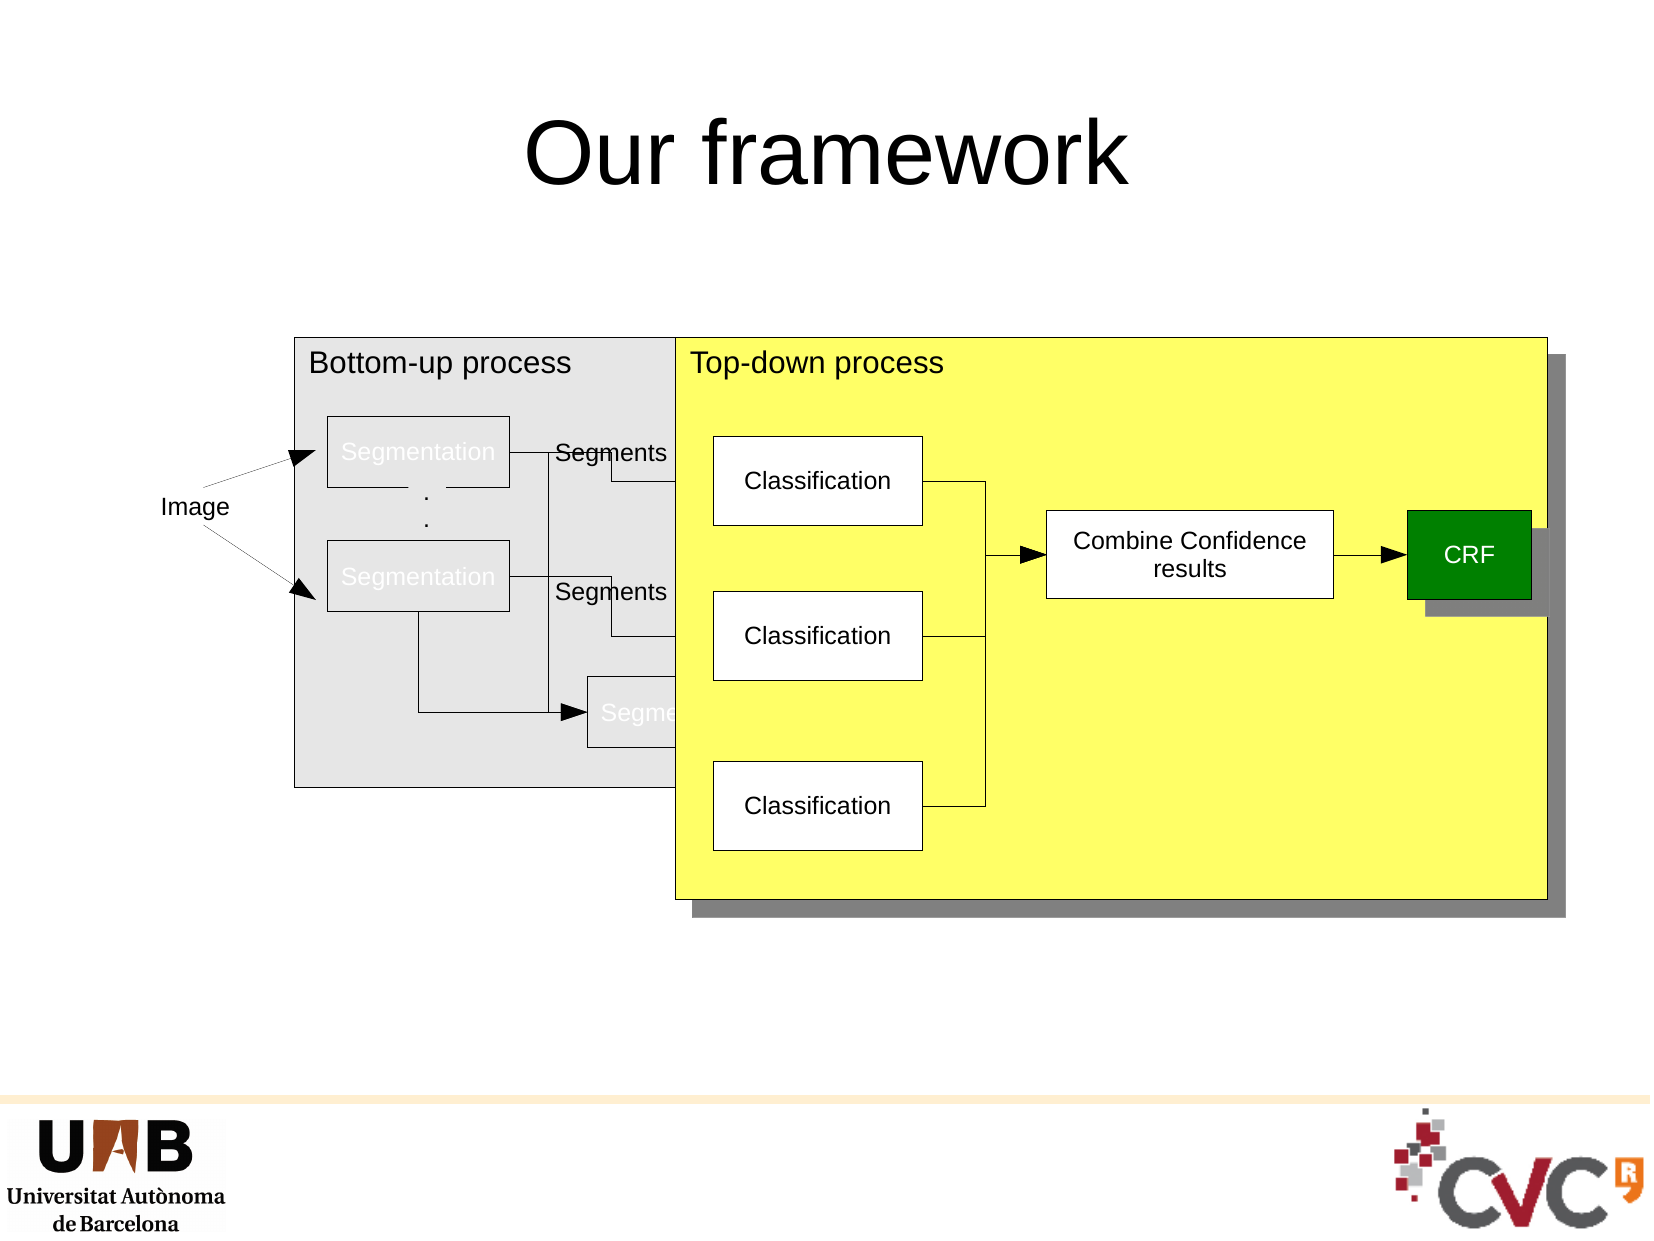

# Our framework
Bottom-up process
Top-down process
Segmentation
Classification
.
.
Image
Combine Confidence
results
CRF
Segmentation
Classification
Segmentation
Classification